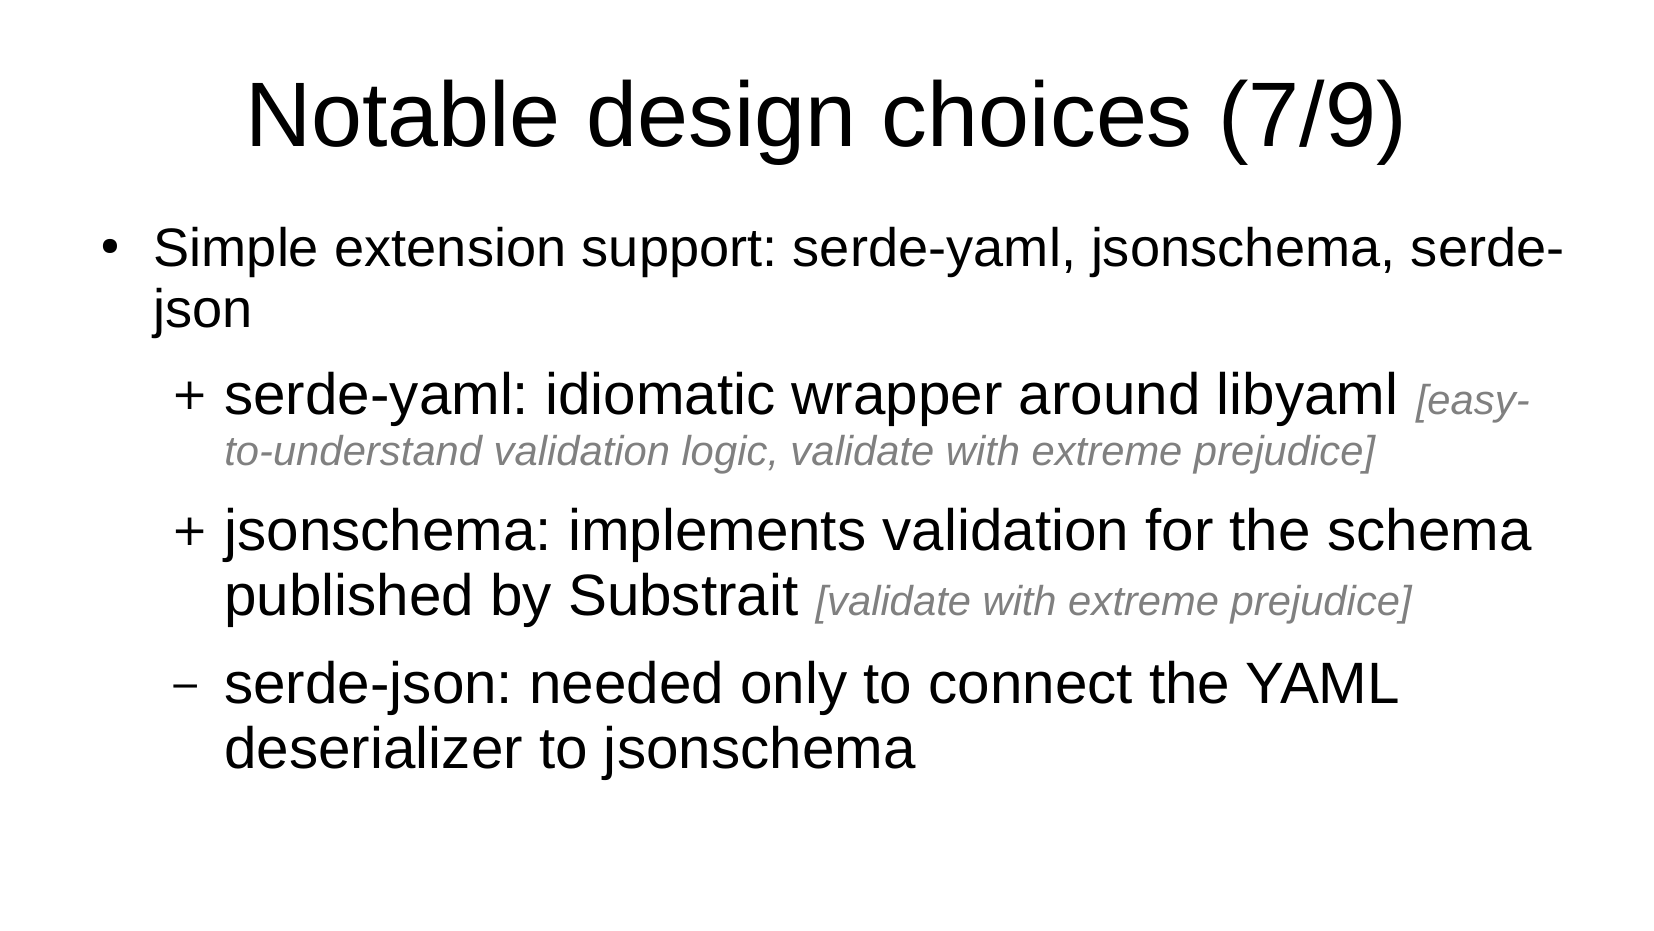

# Notable design choices (7/9)
Simple extension support: serde-yaml, jsonschema, serde-json
serde-yaml: idiomatic wrapper around libyaml [easy-to-understand validation logic, validate with extreme prejudice]
jsonschema: implements validation for the schema published by Substrait [validate with extreme prejudice]
serde-json: needed only to connect the YAML deserializer to jsonschema